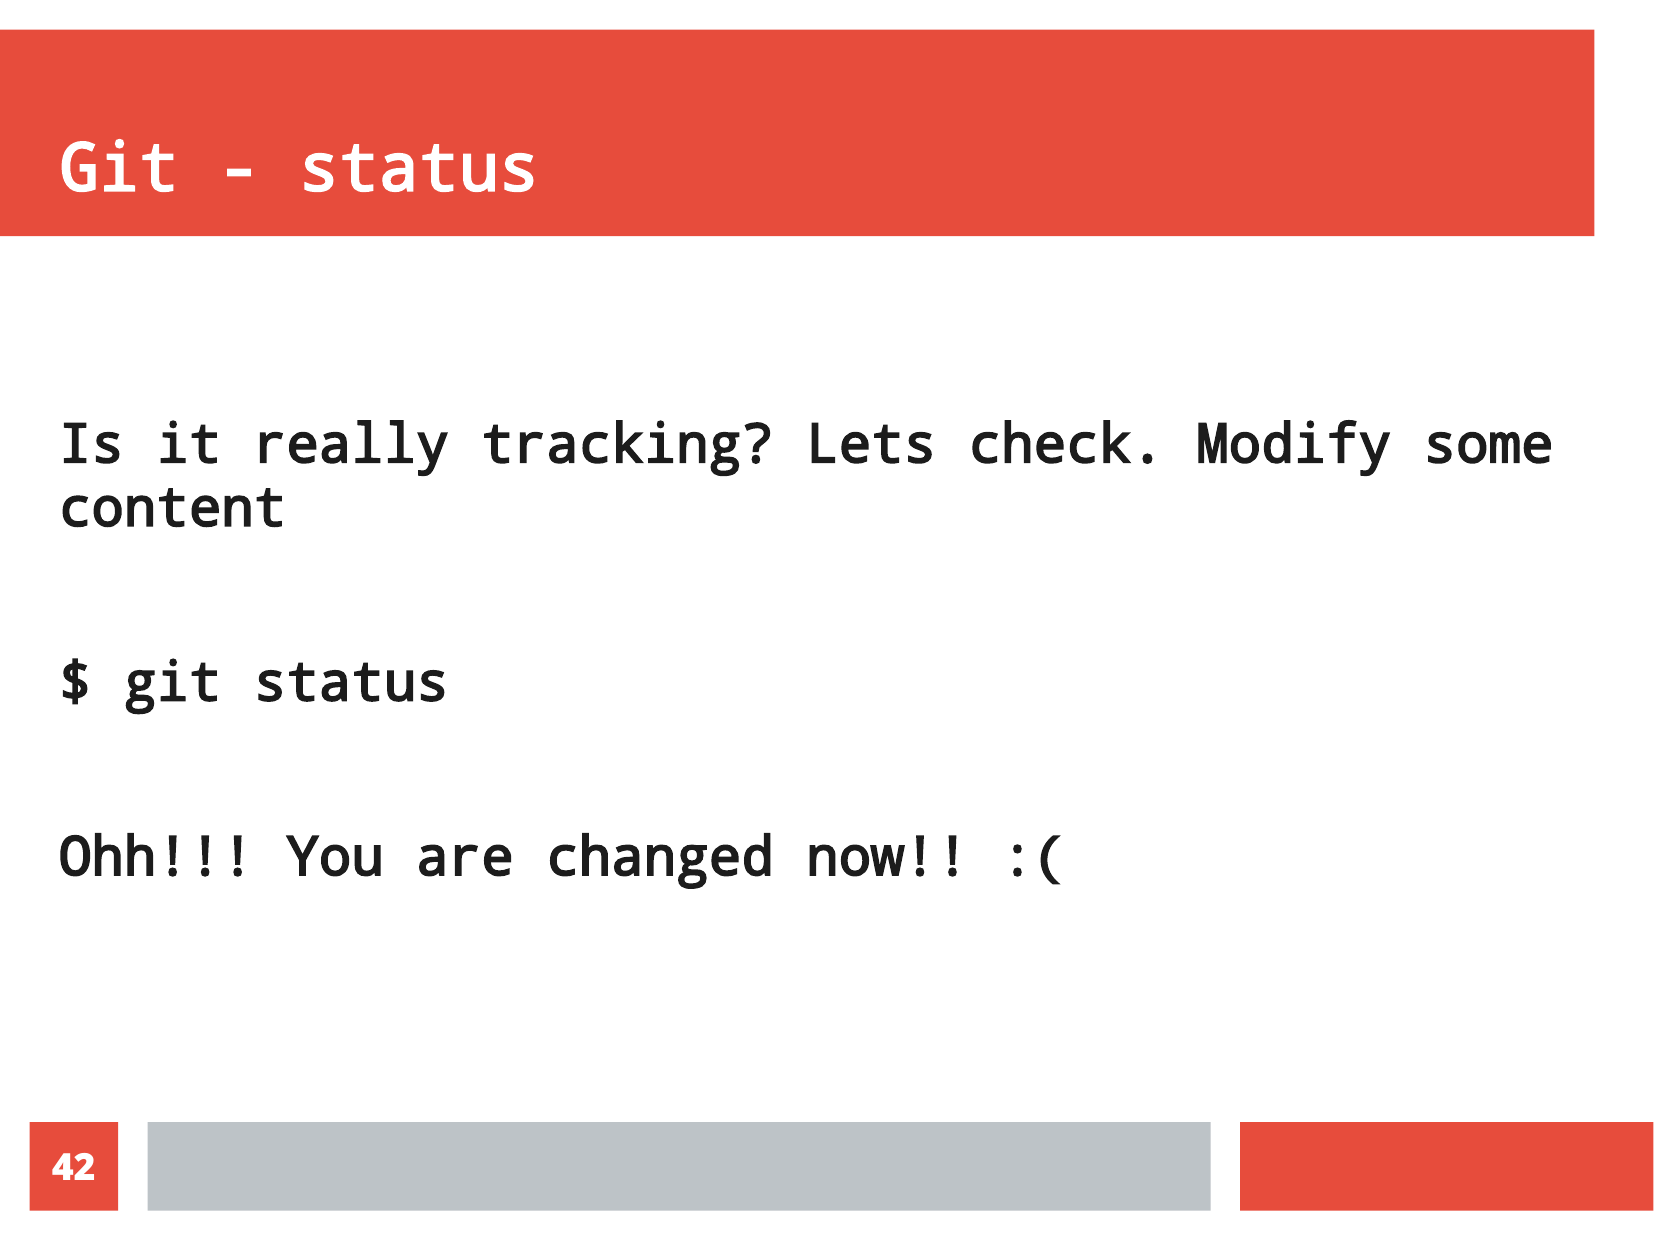

# Git - status
Is it really tracking? Lets check. Modify some content
$ git status
Ohh!!! You are changed now!! :(
42